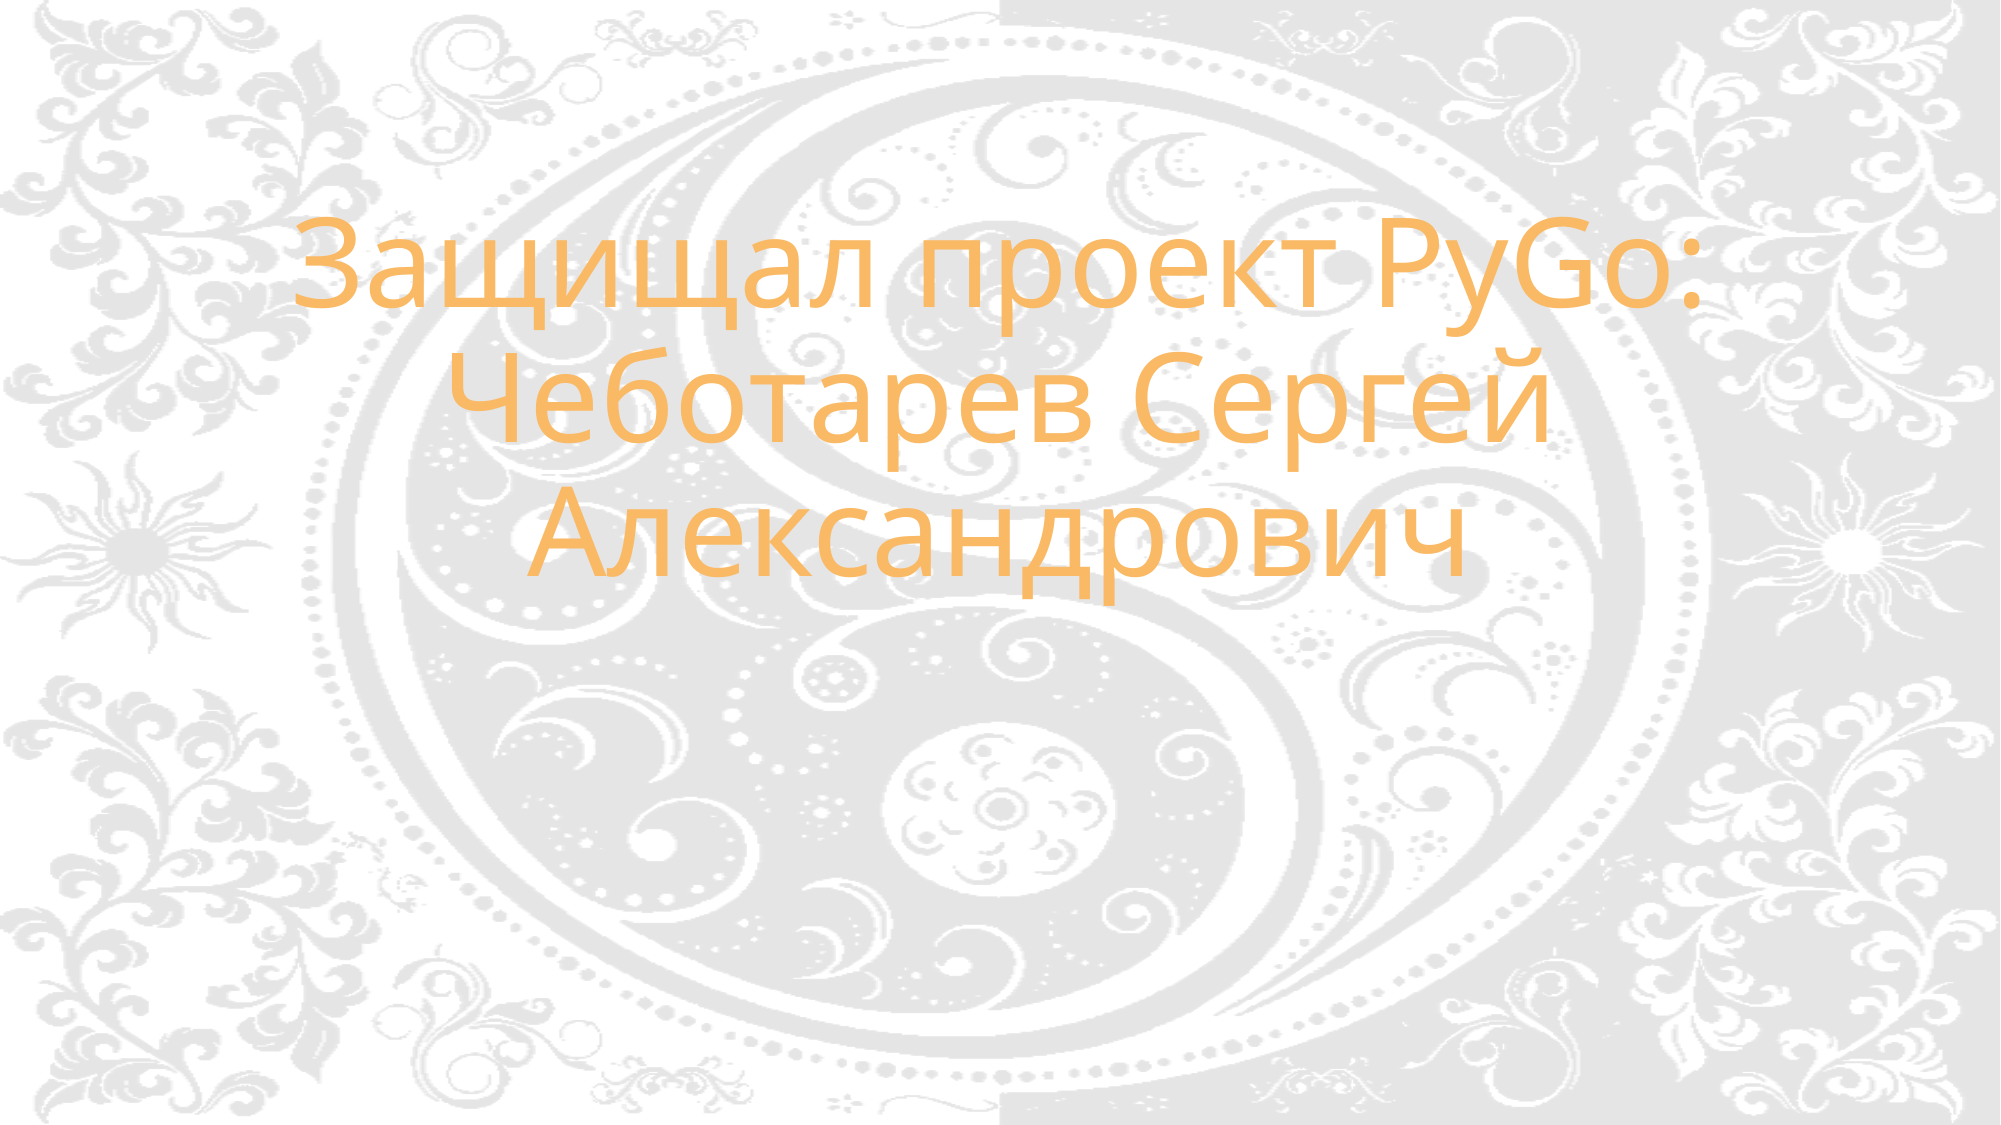

# Защищал проект PyGo: Чеботарев Сергей Александрович